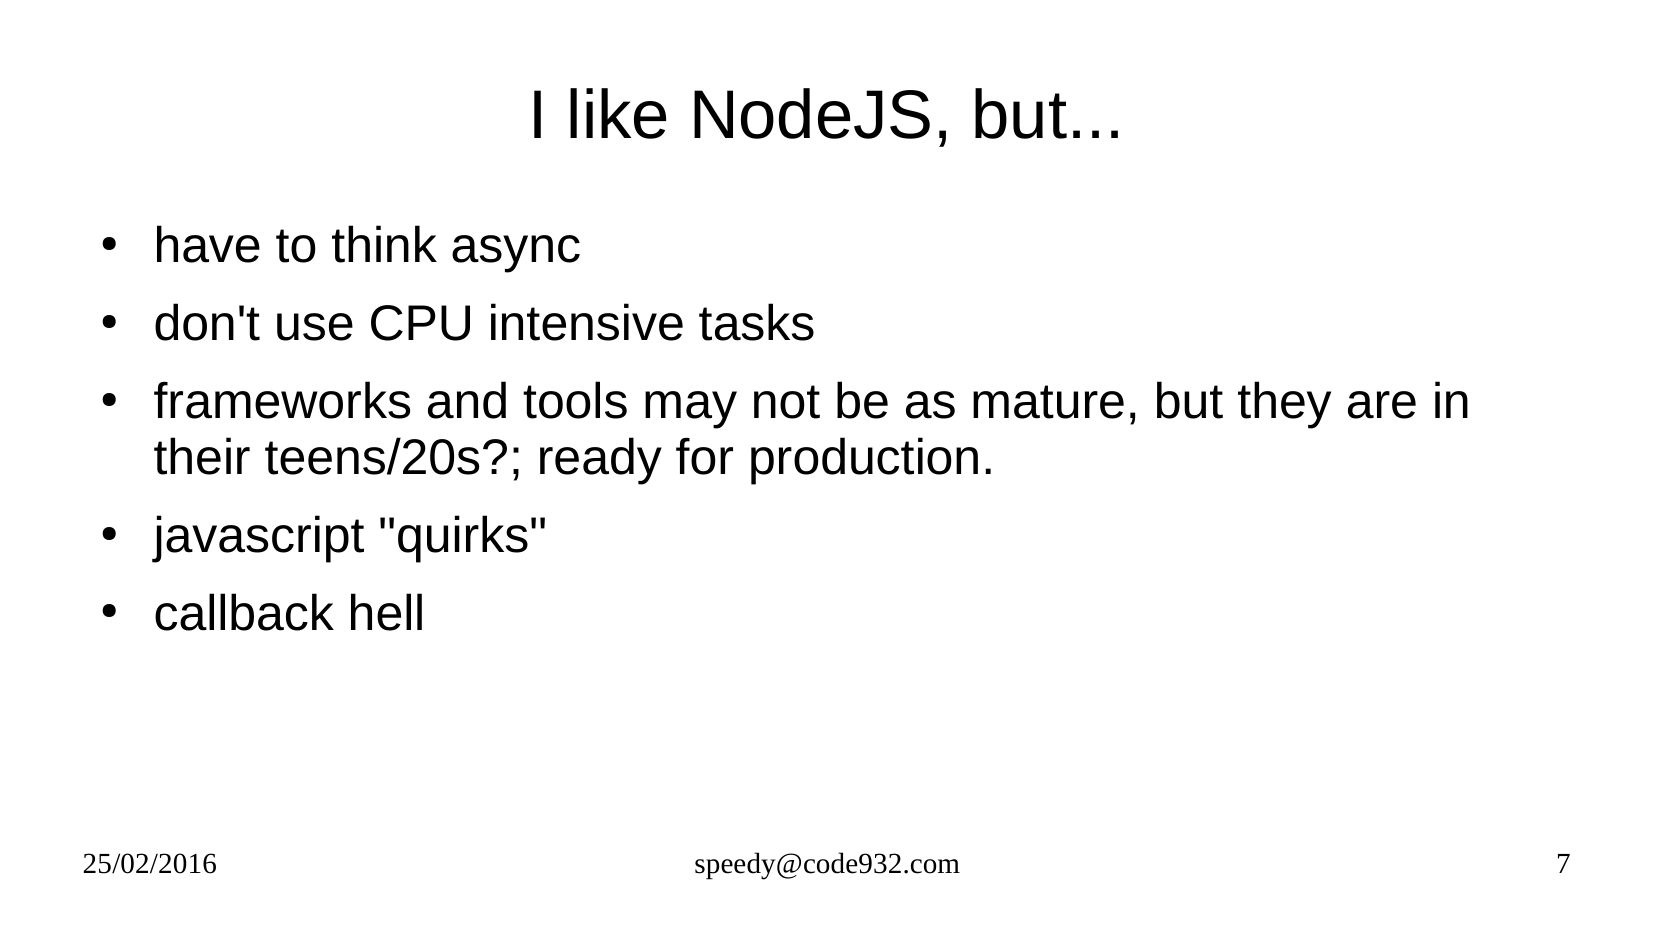

# I like NodeJS, but...
have to think async
don't use CPU intensive tasks
frameworks and tools may not be as mature, but they are in their teens/20s?; ready for production.
javascript "quirks"
callback hell
25/02/2016
speedy@code932.com
7